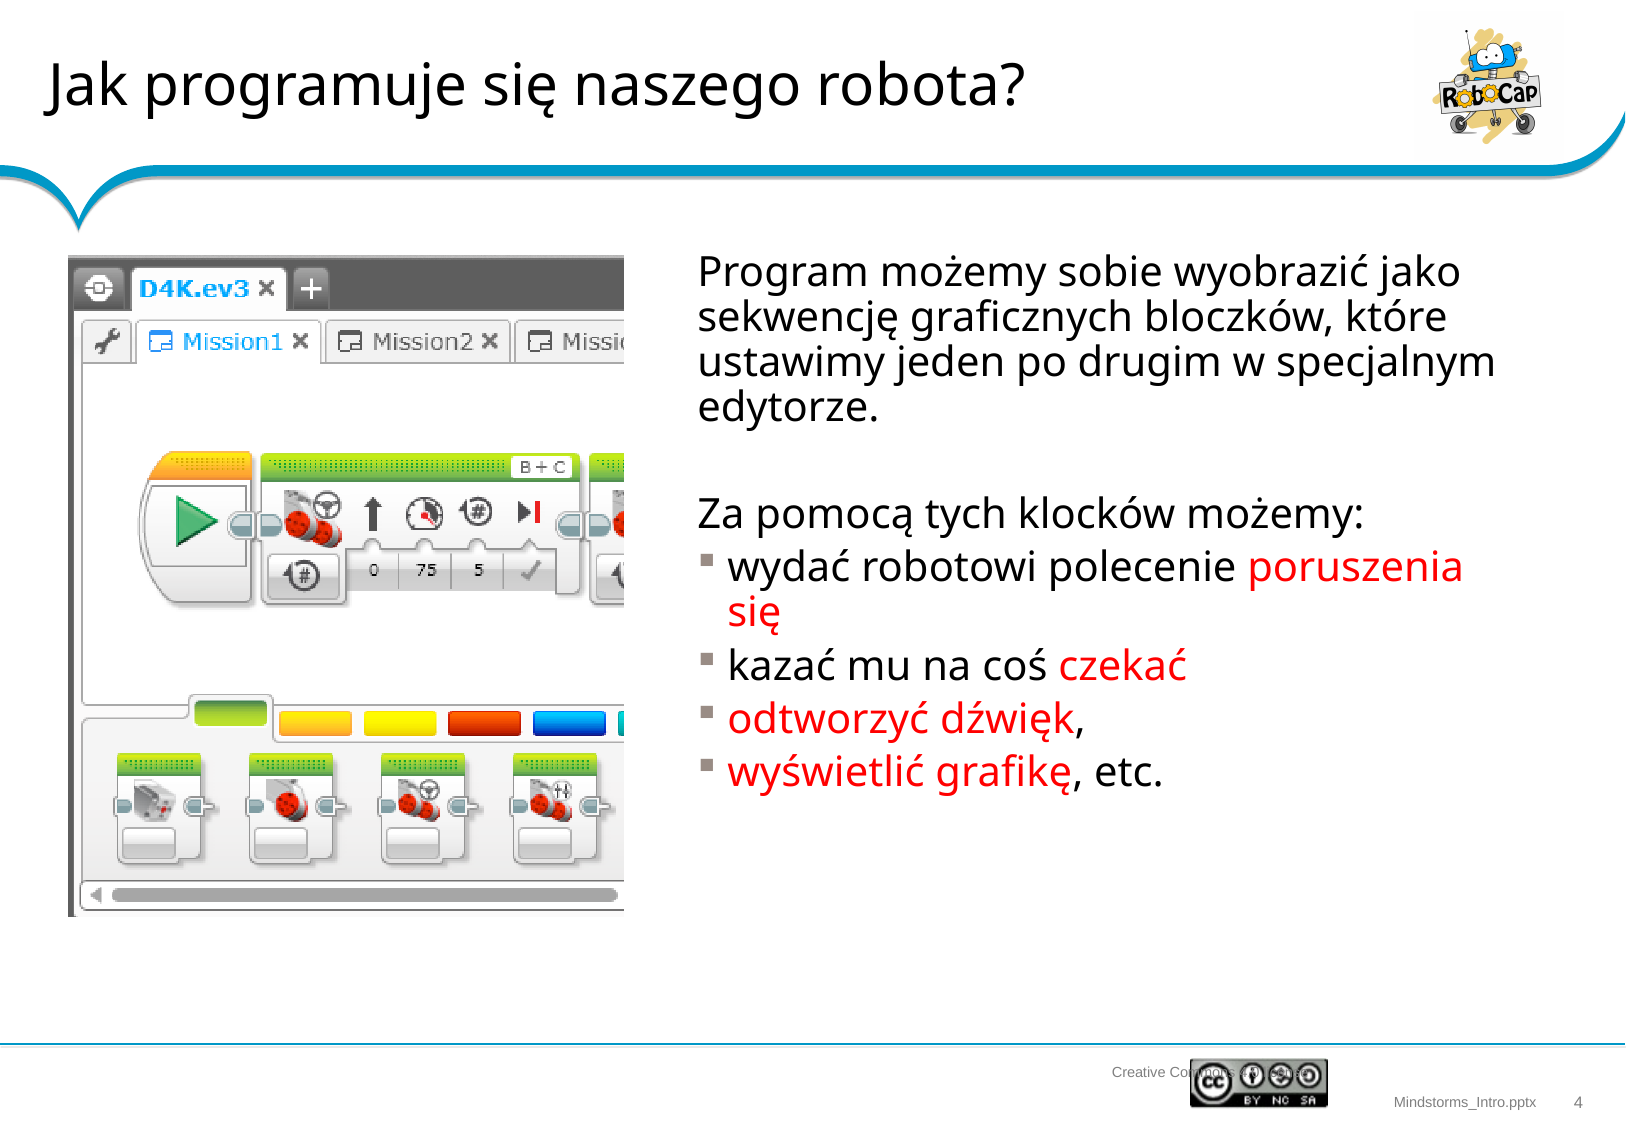

# Jak programuje się naszego robota?
Program możemy sobie wyobrazić jako sekwencję graficznych bloczków, które ustawimy jeden po drugim w specjalnym edytorze.
Za pomocą tych klocków możemy:
wydać robotowi polecenie poruszenia się
kazać mu na coś czekać
odtworzyć dźwięk,
wyświetlić grafikę, etc.
Creative Commons 4.0 license
Mindstorms_Intro.pptx